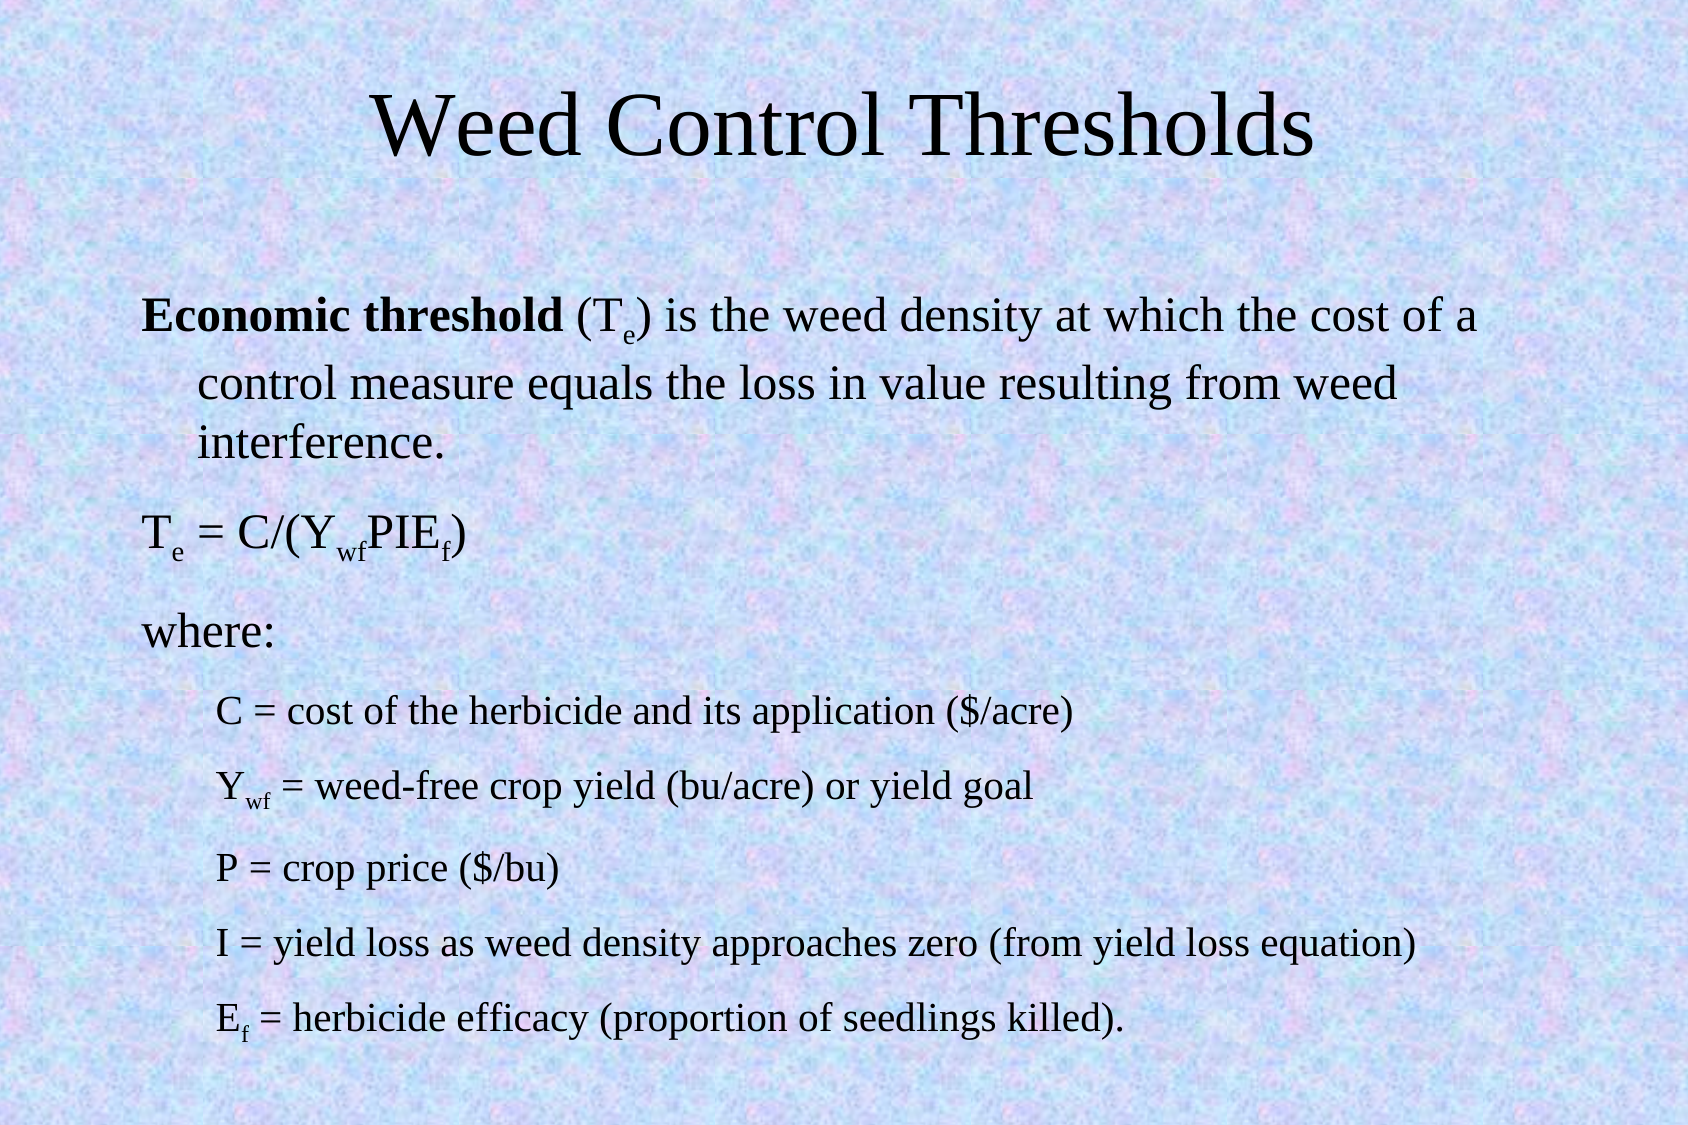

# Weed Control Thresholds
Economic threshold (Te) is the weed density at which the cost of a control measure equals the loss in value resulting from weed interference.
Te = C/(YwfPIEf)
where:
C = cost of the herbicide and its application ($/acre)
Ywf = weed-free crop yield (bu/acre) or yield goal
P = crop price ($/bu)
I = yield loss as weed density approaches zero (from yield loss equation)
Ef = herbicide efficacy (proportion of seedlings killed).